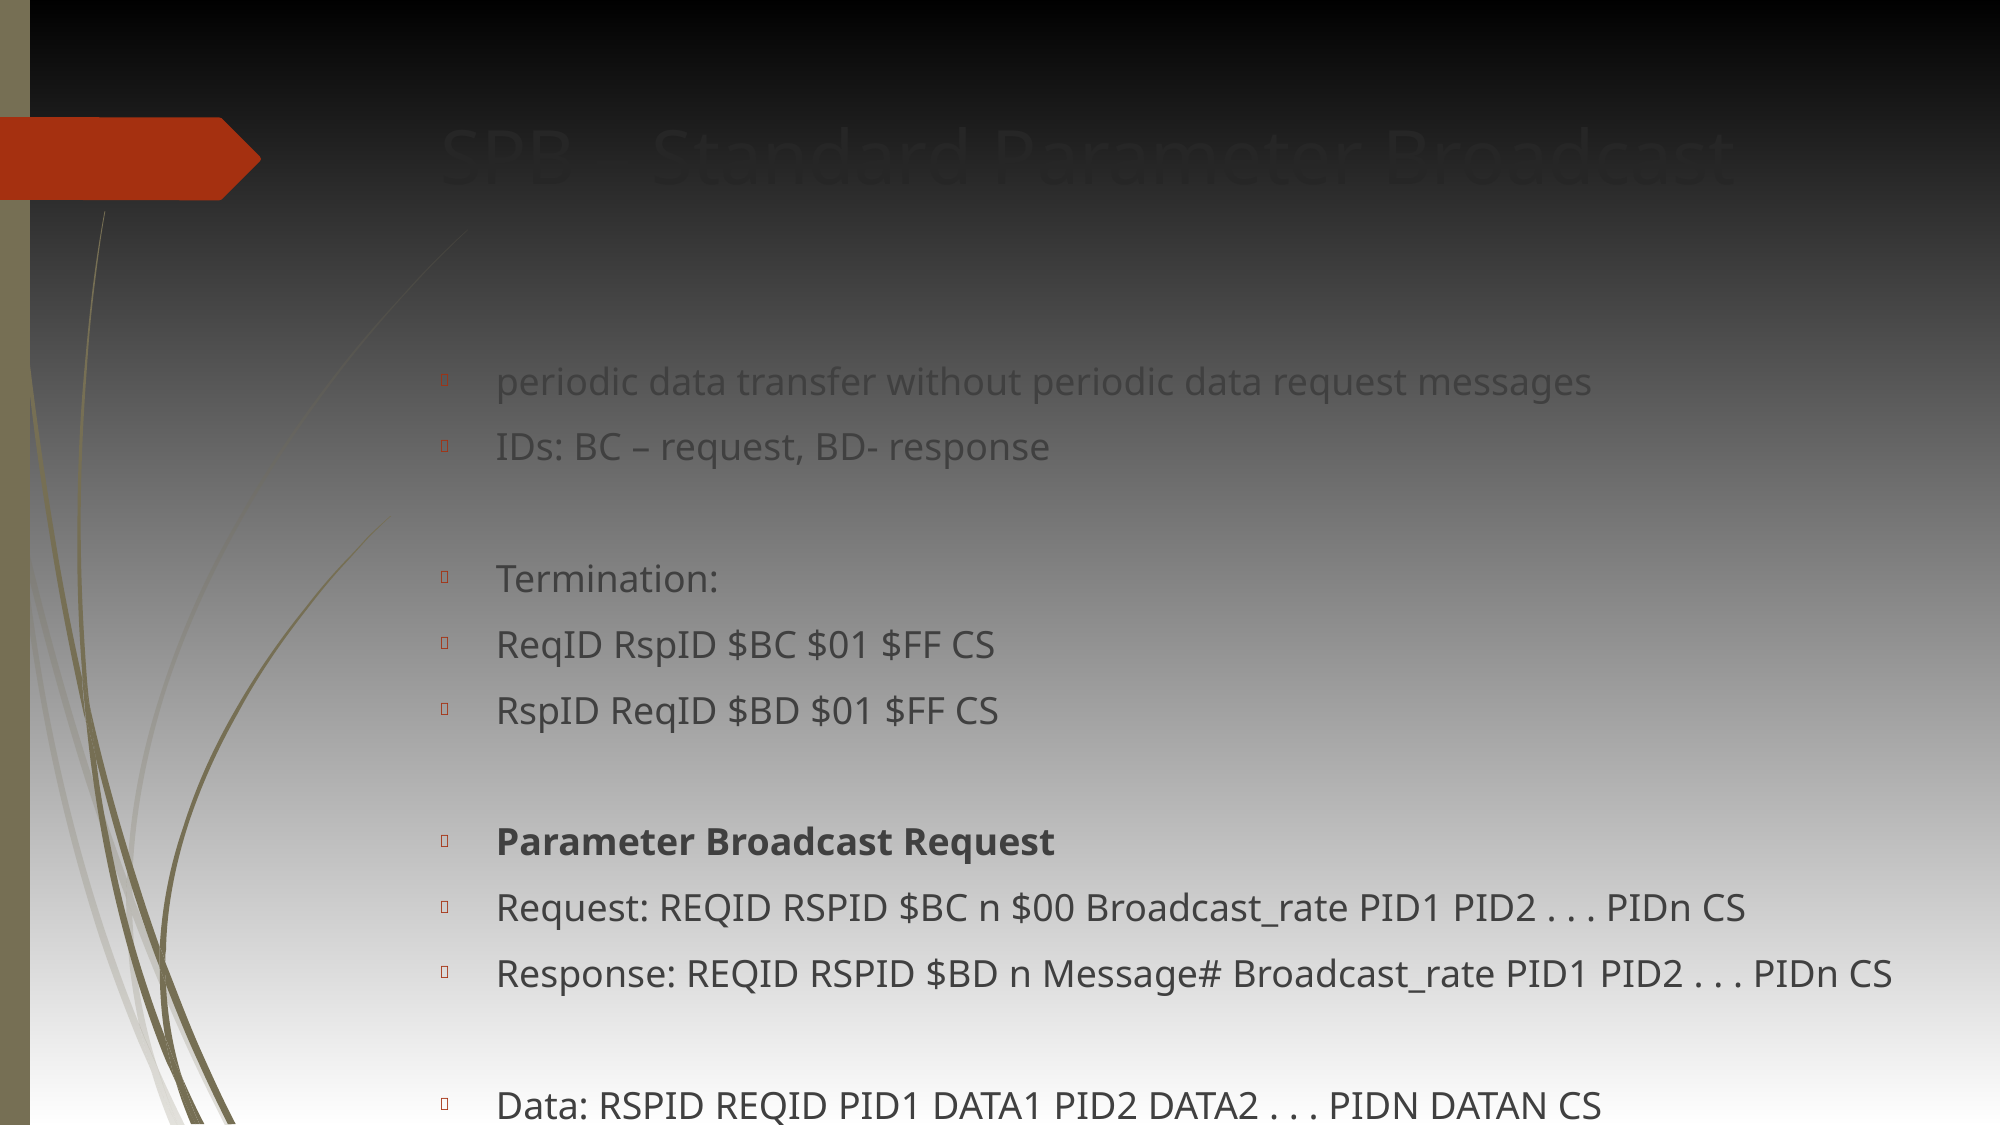

# SPB – Standard Parameter Broadcast
periodic data transfer without periodic data request messages
IDs: BC – request, BD- response
Termination:
ReqID RspID $BC $01 $FF CS
RspID ReqID $BD $01 $FF CS
Parameter Broadcast Request
Request: REQID RSPID $BC n $00 Broadcast_rate PID1 PID2 . . . PIDn CS
Response: REQID RSPID $BD n Message# Broadcast_rate PID1 PID2 . . . PIDn CS
Data: RSPID REQID PID1 DATA1 PID2 DATA2 . . . PIDN DATAN CS